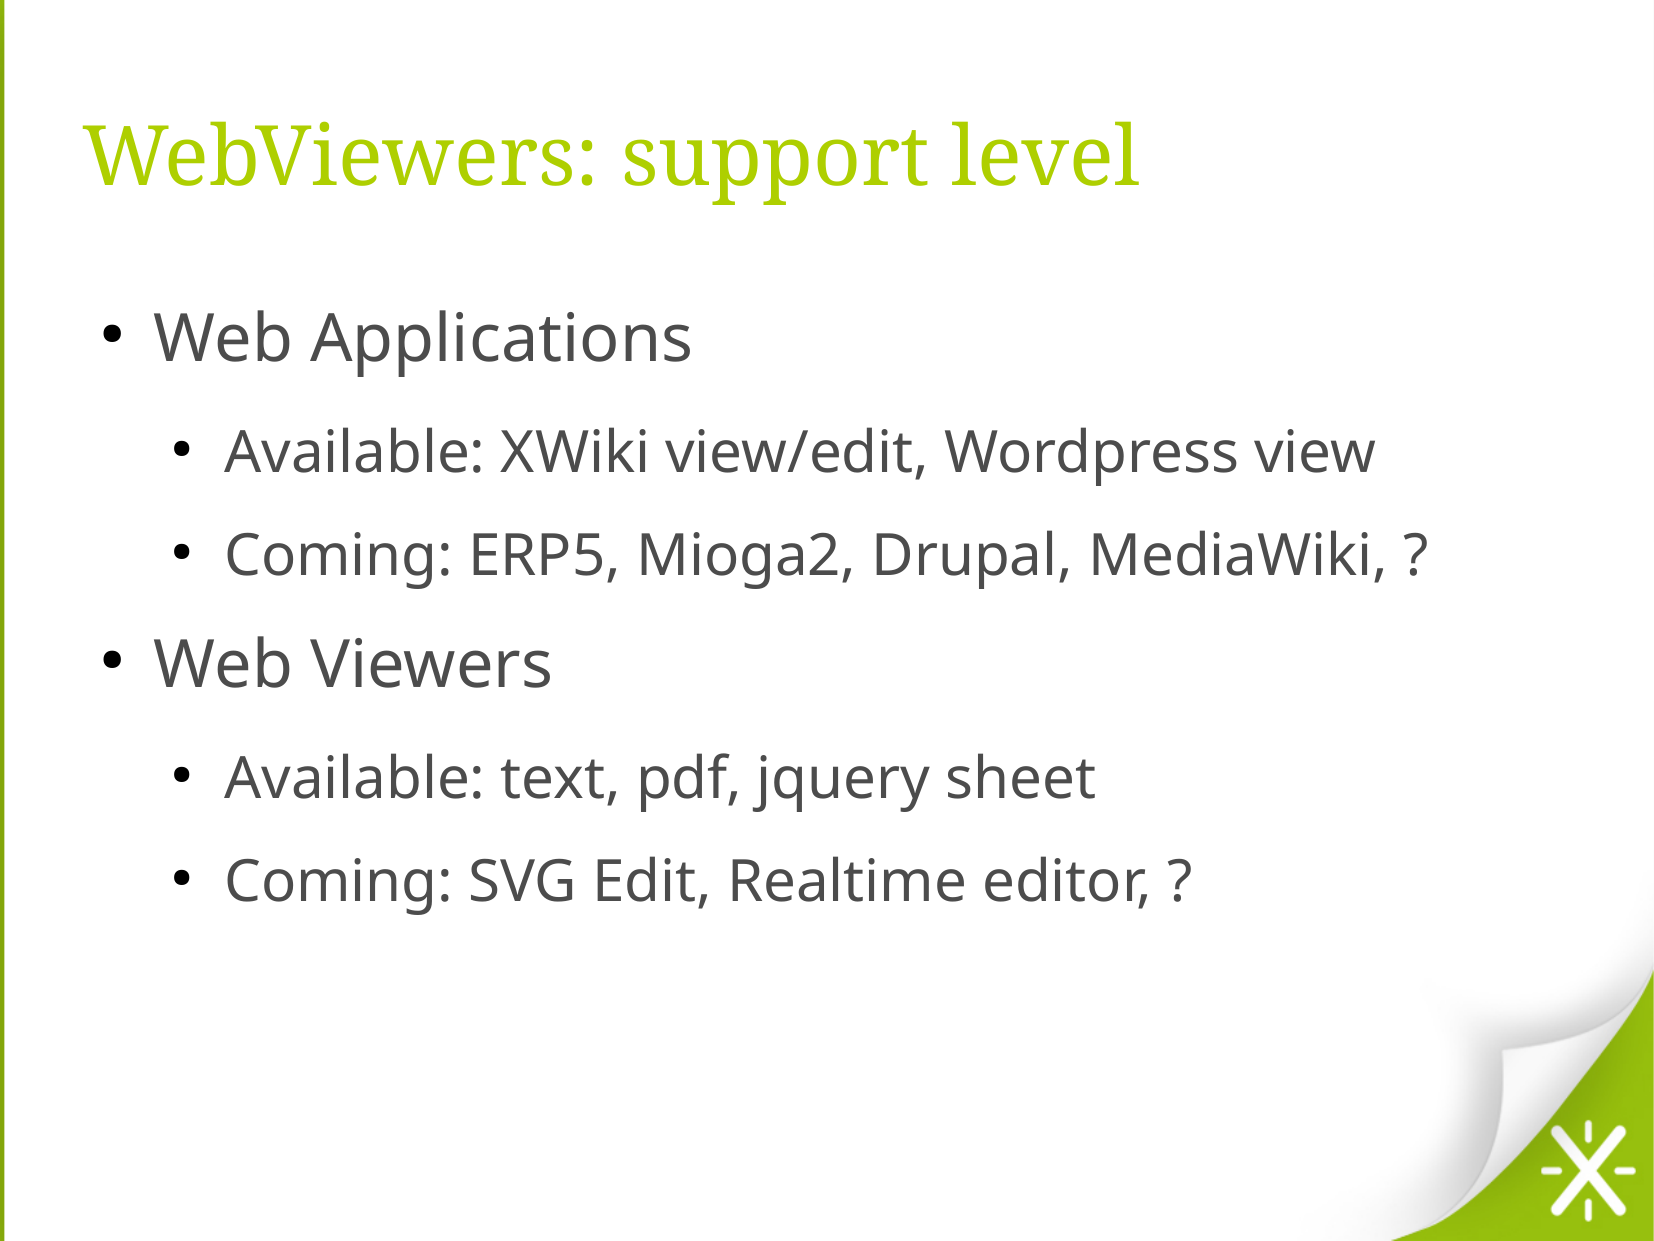

# WebViewers: support level
Web Applications
Available: XWiki view/edit, Wordpress view
Coming: ERP5, Mioga2, Drupal, MediaWiki, ?
Web Viewers
Available: text, pdf, jquery sheet
Coming: SVG Edit, Realtime editor, ?